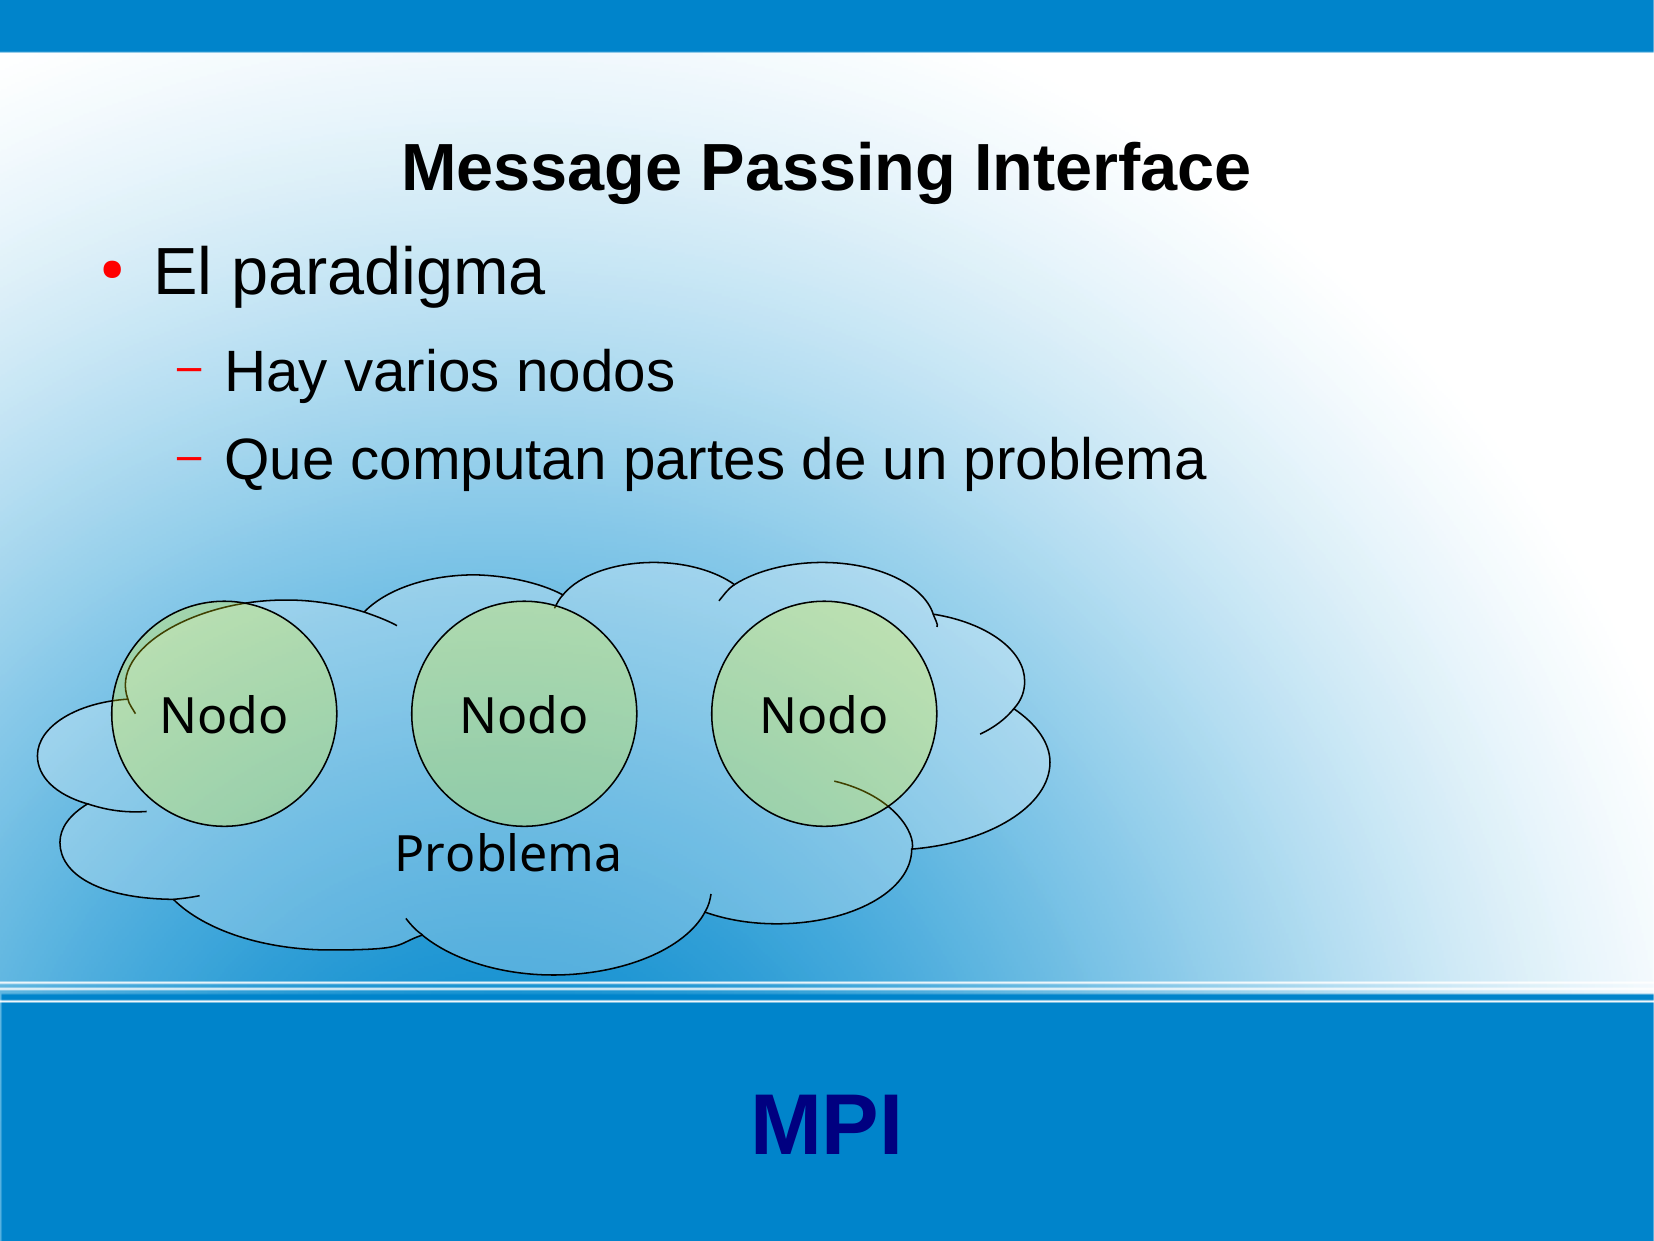

Message Passing Interface
El paradigma
Hay varios nodos
Que computan partes de un problema
Problema
Nodo
Nodo
Nodo
# MPI